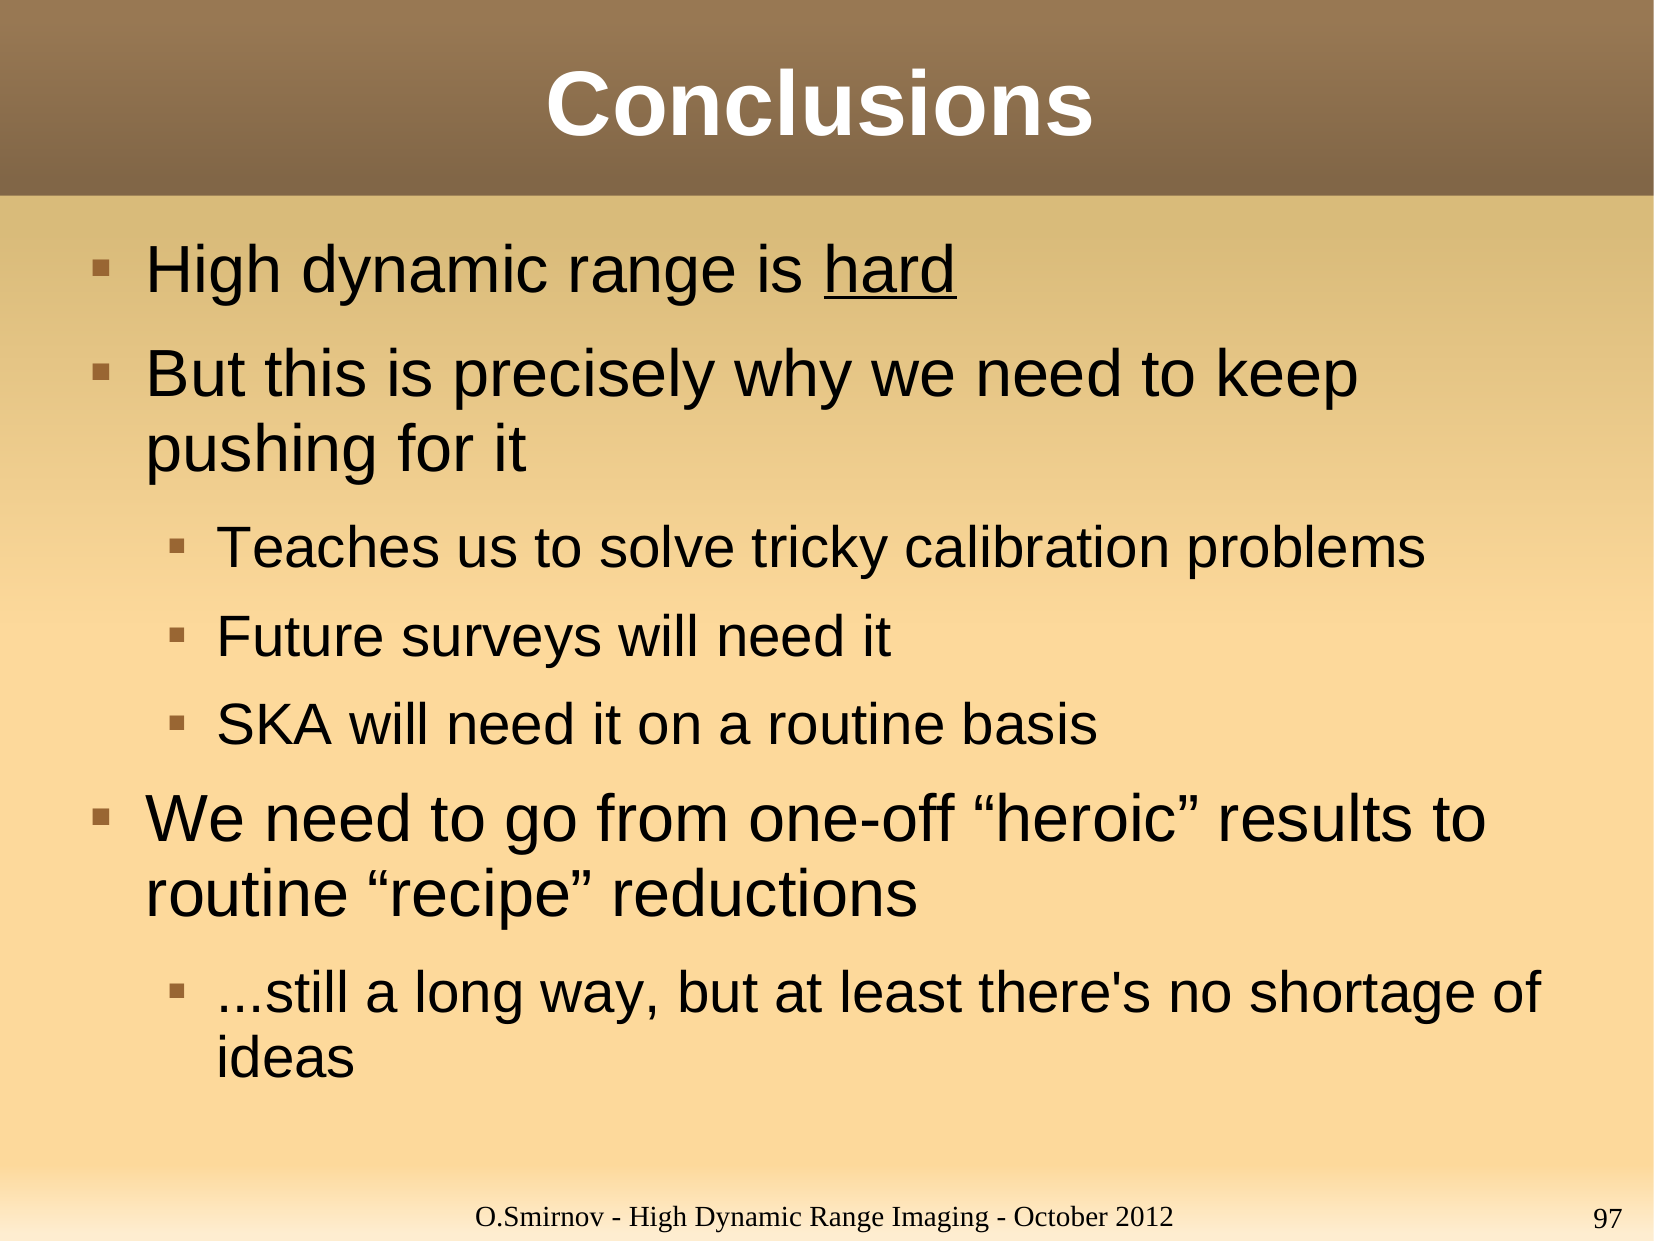

# Conclusions
High dynamic range is hard
But this is precisely why we need to keep pushing for it
Teaches us to solve tricky calibration problems
Future surveys will need it
SKA will need it on a routine basis
We need to go from one-off “heroic” results to routine “recipe” reductions
...still a long way, but at least there's no shortage of ideas
O.Smirnov - High Dynamic Range Imaging - October 2012
97